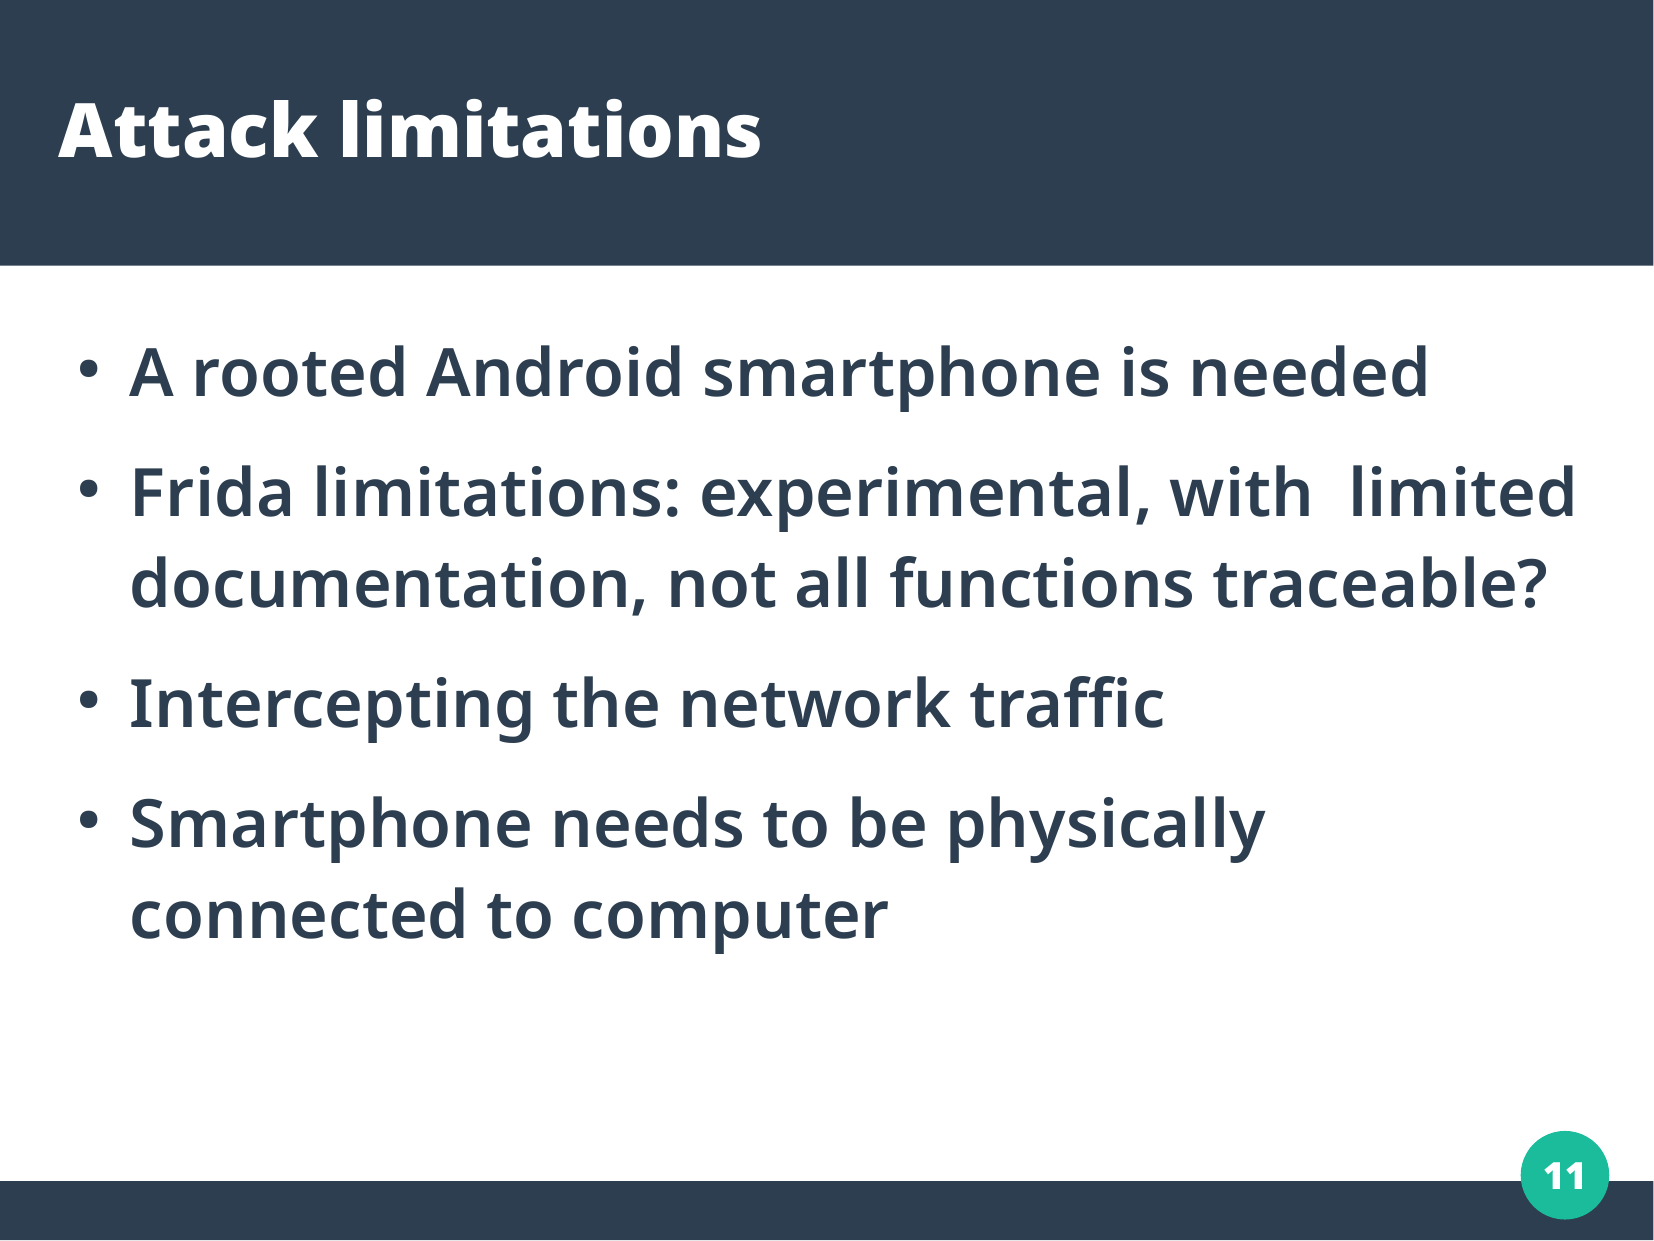

# Attack limitations
A rooted Android smartphone is needed
Frida limitations: experimental, with limited documentation, not all functions traceable?
Intercepting the network traffic
Smartphone needs to be physically connected to computer
11